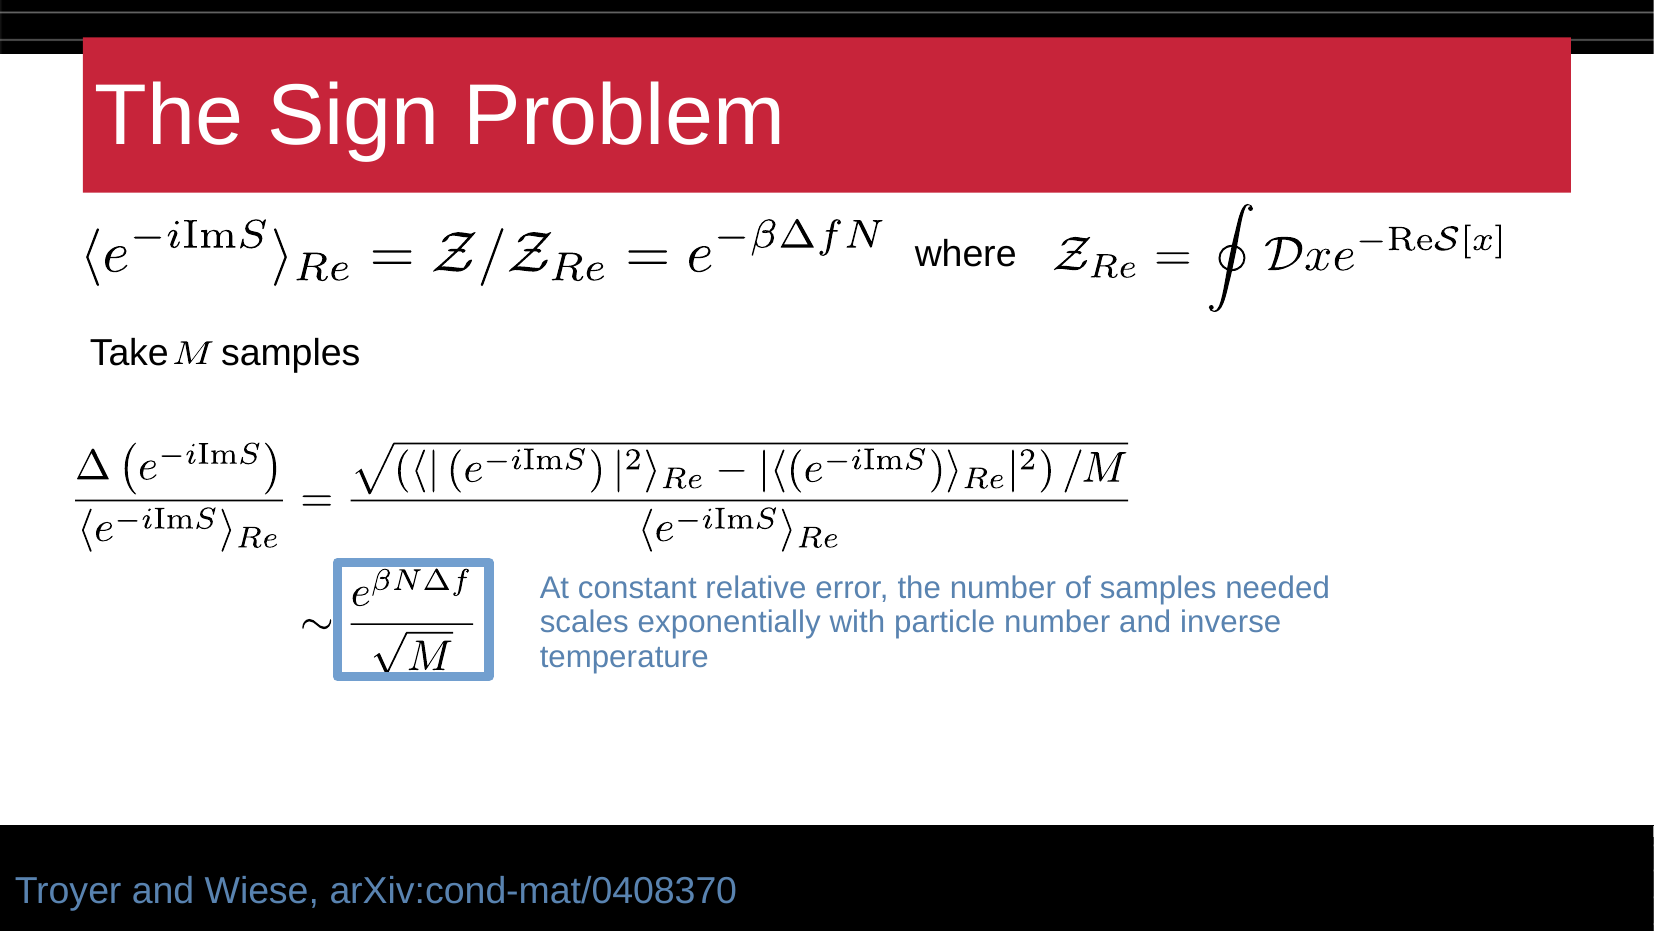

# The Sign Problem
where
Take samples
At constant relative error, the number of samples needed scales exponentially with particle number and inverse temperature
Troyer and Wiese, arXiv:cond-mat/0408370